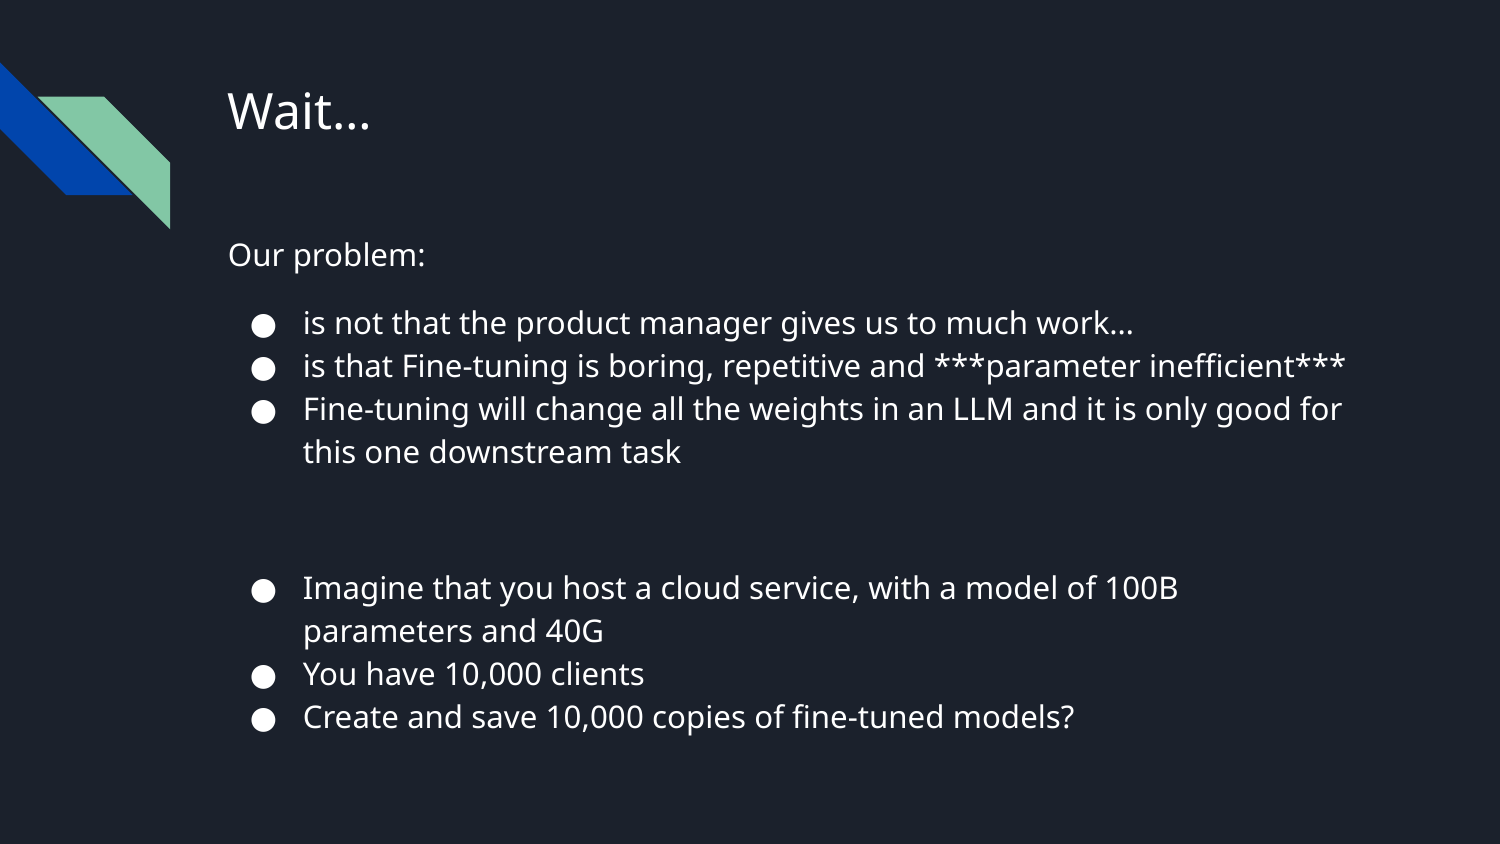

# Wait…
Our problem:
is not that the product manager gives us to much work…
is that Fine-tuning is boring, repetitive and ***parameter inefficient***
Fine-tuning will change all the weights in an LLM and it is only good for this one downstream task
Imagine that you host a cloud service, with a model of 100B parameters and 40G
You have 10,000 clients
Create and save 10,000 copies of fine-tuned models?